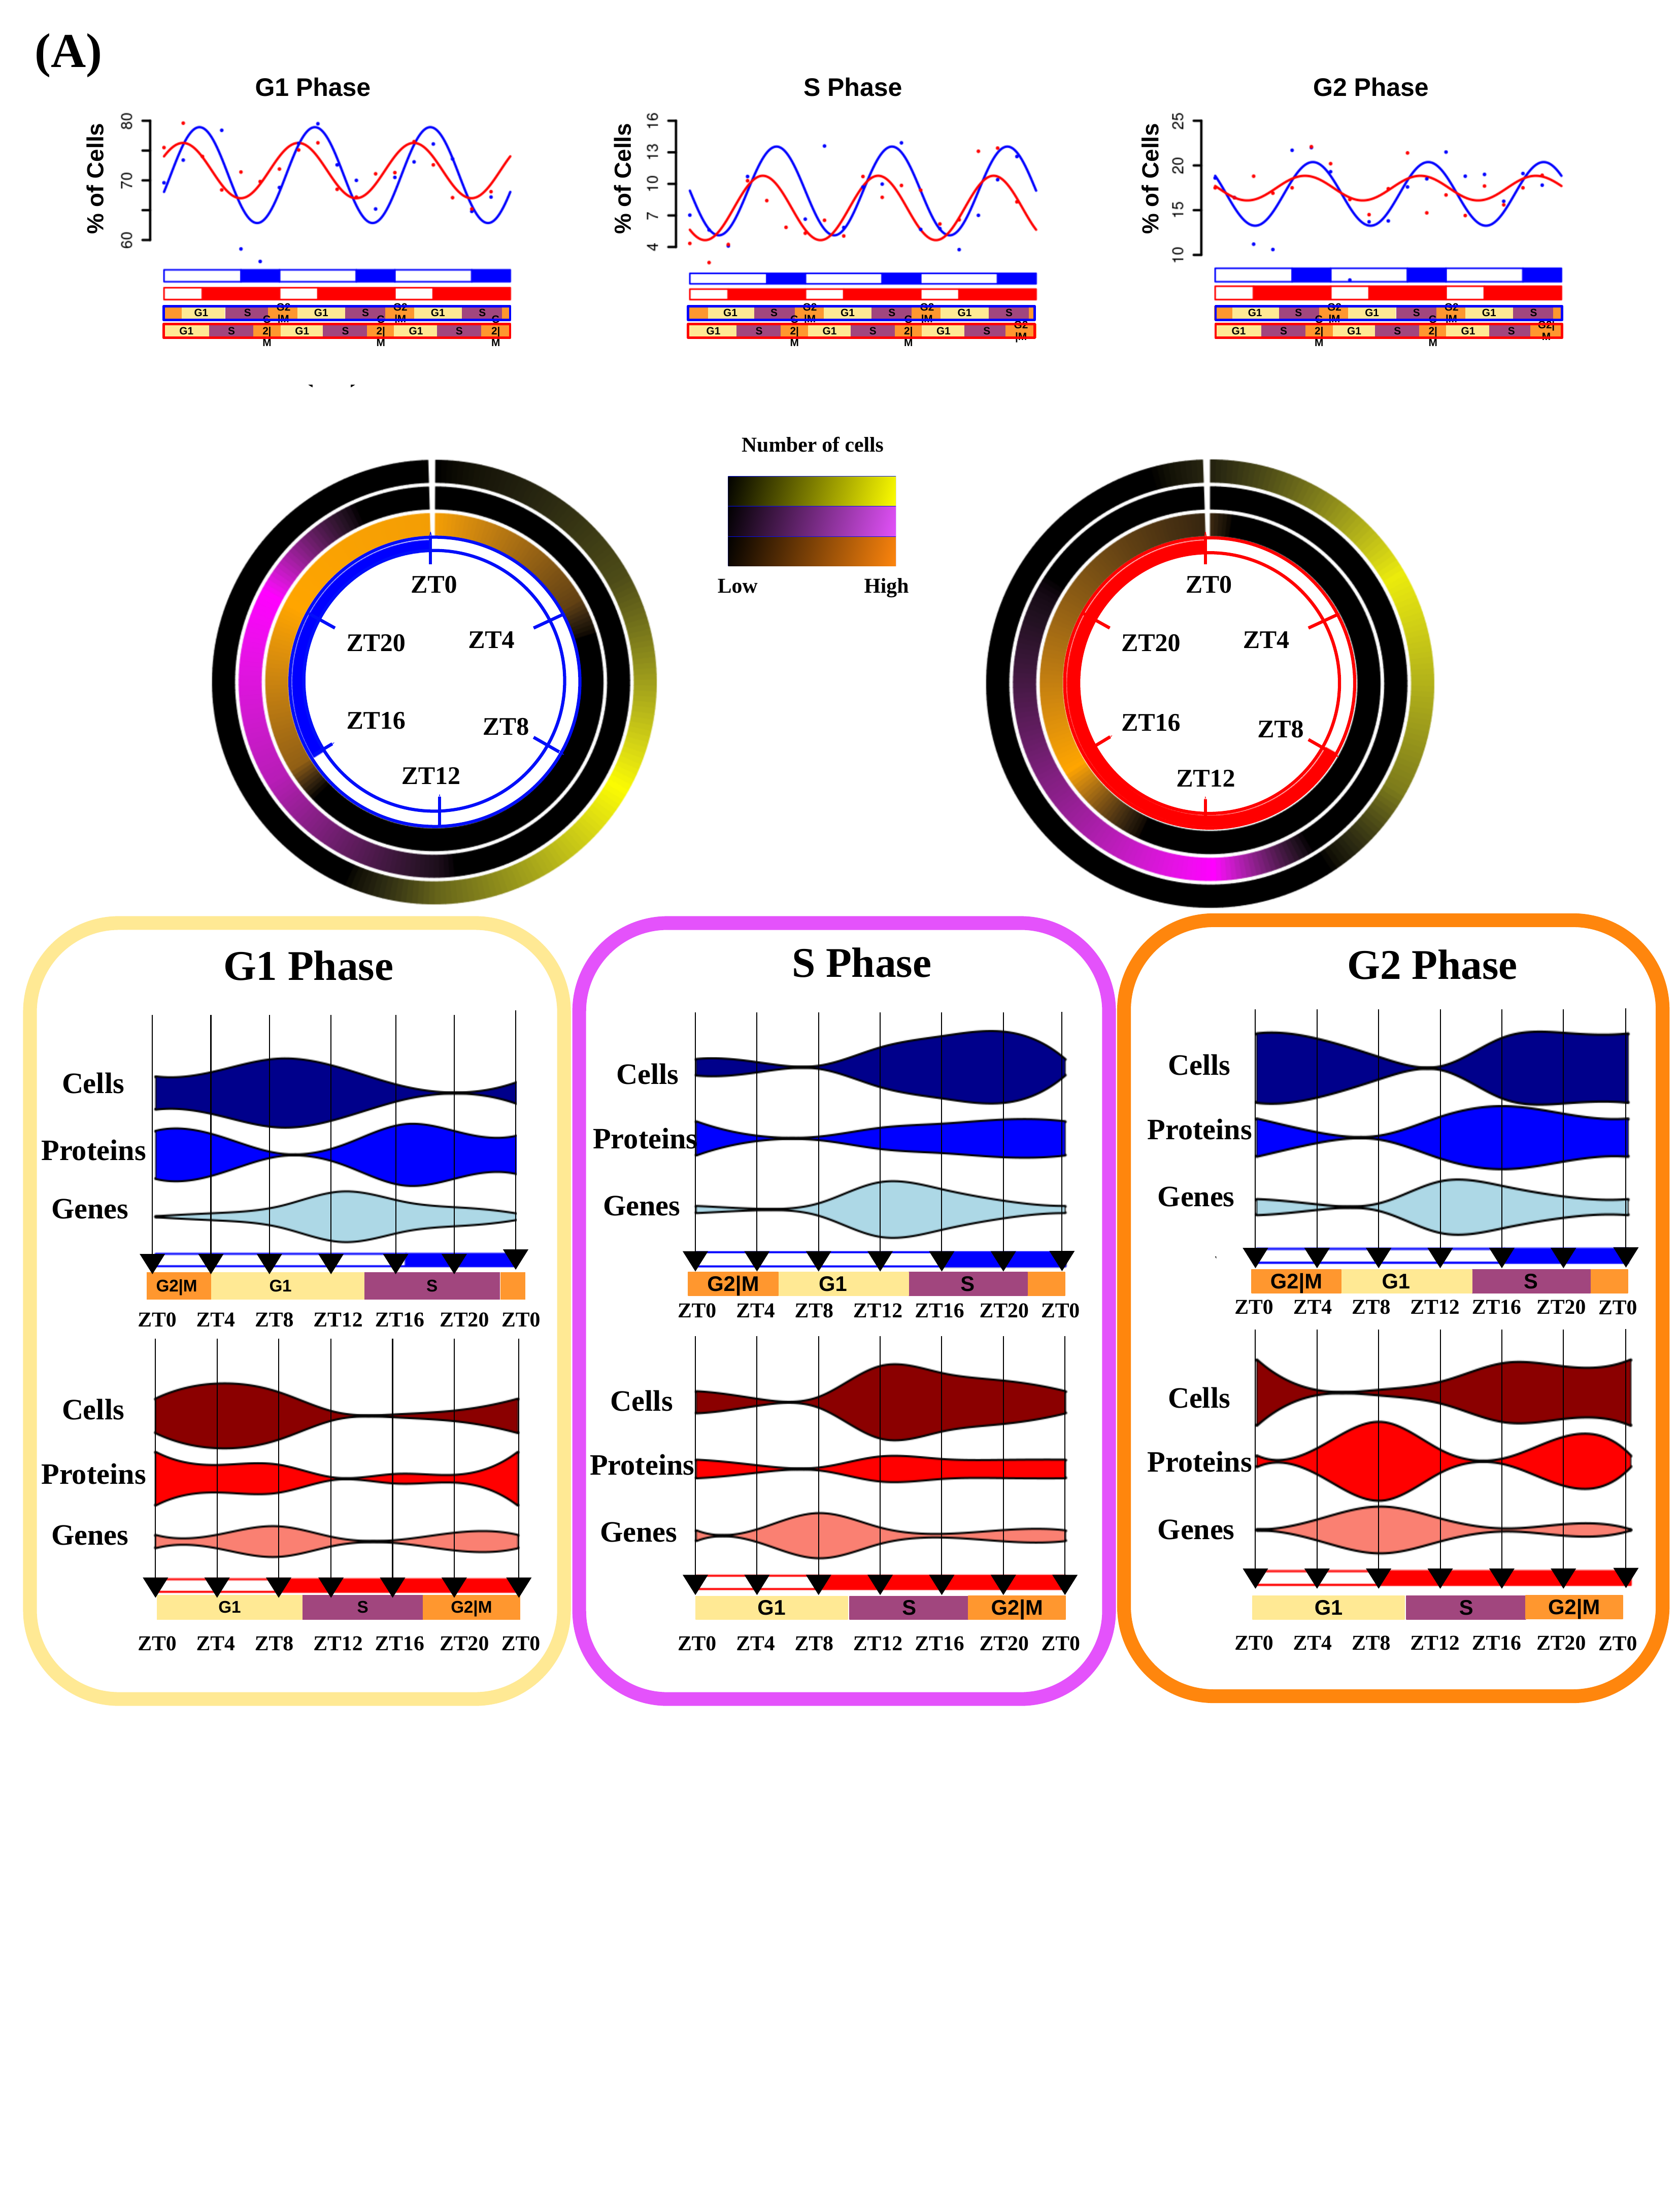

(A)
G1 Phase
S Phase
G2 Phase
% of Cells
% of Cells
% of Cells
G1
S
G2|M
G1
S
G2|M
G1
S
G1
S
G2|M
G1
S
G2|M
G1
S
G1
S
G2|M
G1
S
G2|M
G1
S
G1
S
G2|M
G1
S
G2|M
G1
S
G2|M
G1
S
G2|M
G1
S
G2|M
G1
S
G2|M
G1
S
G2|M
G1
S
G2|M
G1
S
G2|M
 (A)
 (A)
Number of cells
ZT0
ZT0
Low High
ZT4
ZT4
ZT20
ZT20
ZT16
ZT16
ZT8
ZT8
ZT12
ZT12
S Phase
G2 Phase
G1 Phase
Cells
Cells
Cells
Proteins
Proteins
Proteins
Genes
Genes
Genes
G2|M
G1
S
G2|M
G1
S
G2|M
G1
S
ZT0
ZT4
ZT8
ZT12
ZT16
ZT20
ZT0
ZT0
ZT4
ZT8
ZT12
ZT16
ZT20
ZT0
ZT0
ZT4
ZT8
ZT12
ZT16
ZT20
ZT0
Cells
Cells
Cells
Proteins
Proteins
Proteins
Genes
Genes
Genes
G1
S
G2|M
G2|M
G2|M
G1
S
G1
S
ZT0
ZT4
ZT8
ZT12
ZT16
ZT20
ZT0
ZT4
ZT8
ZT12
ZT16
ZT20
ZT0
ZT4
ZT8
ZT12
ZT16
ZT20
ZT0
ZT0
ZT0